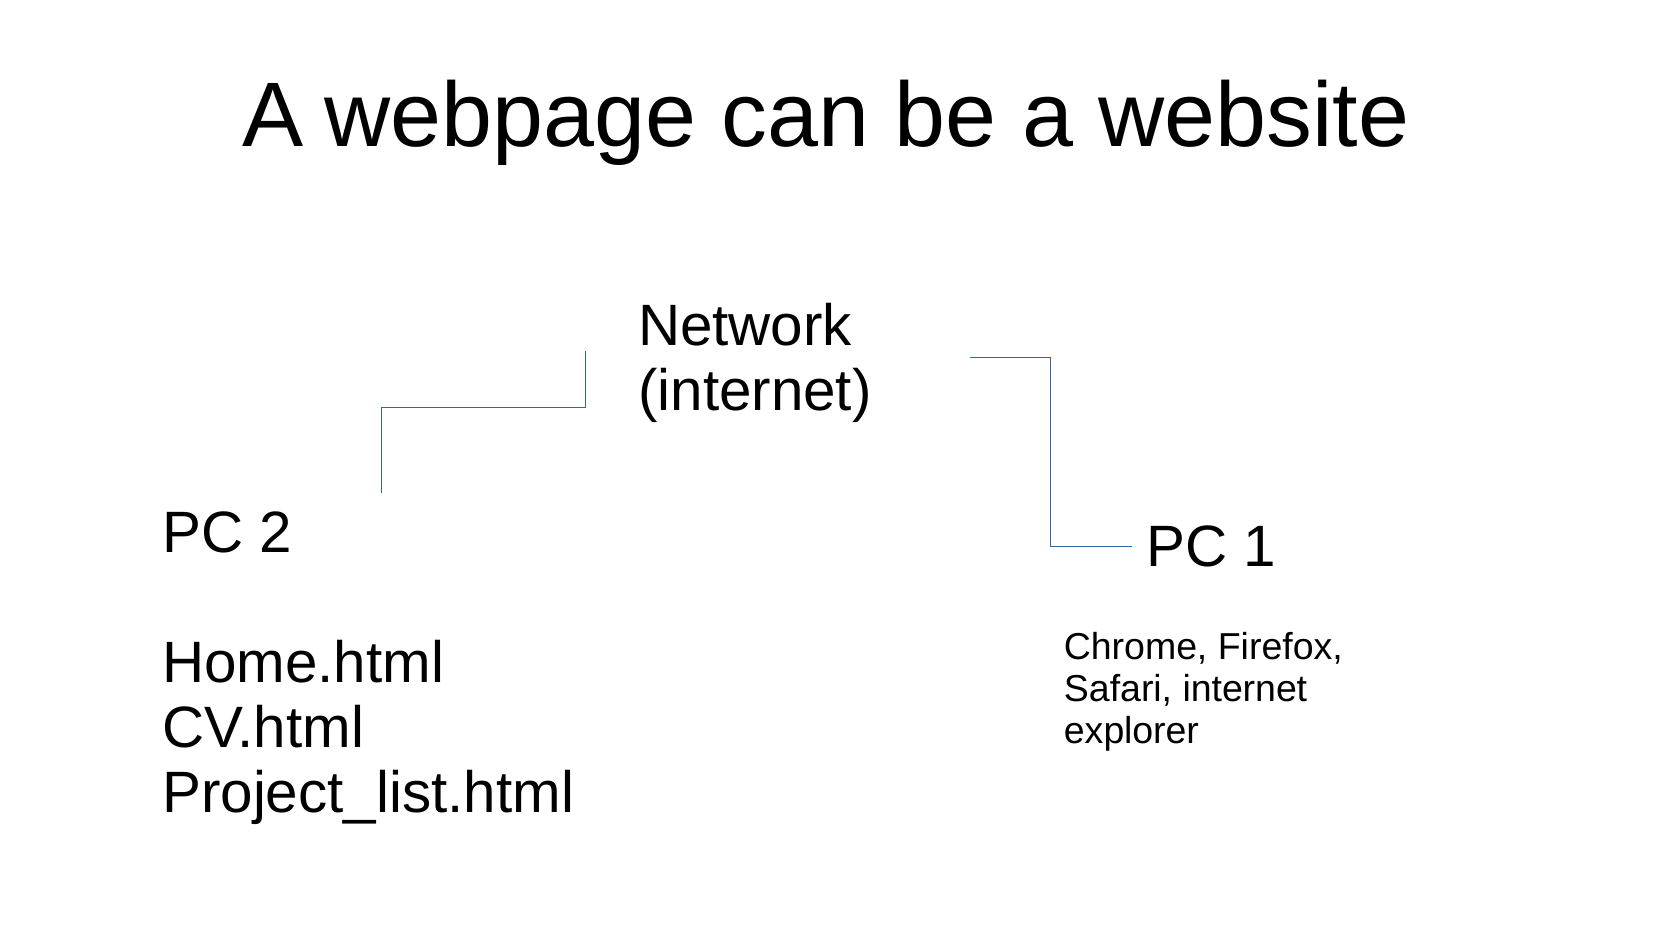

# A webpage can be a website
Network (internet)
PC 2
Home.html
CV.html
Project_list.html
PC 1
Chrome, Firefox, Safari, internet explorer